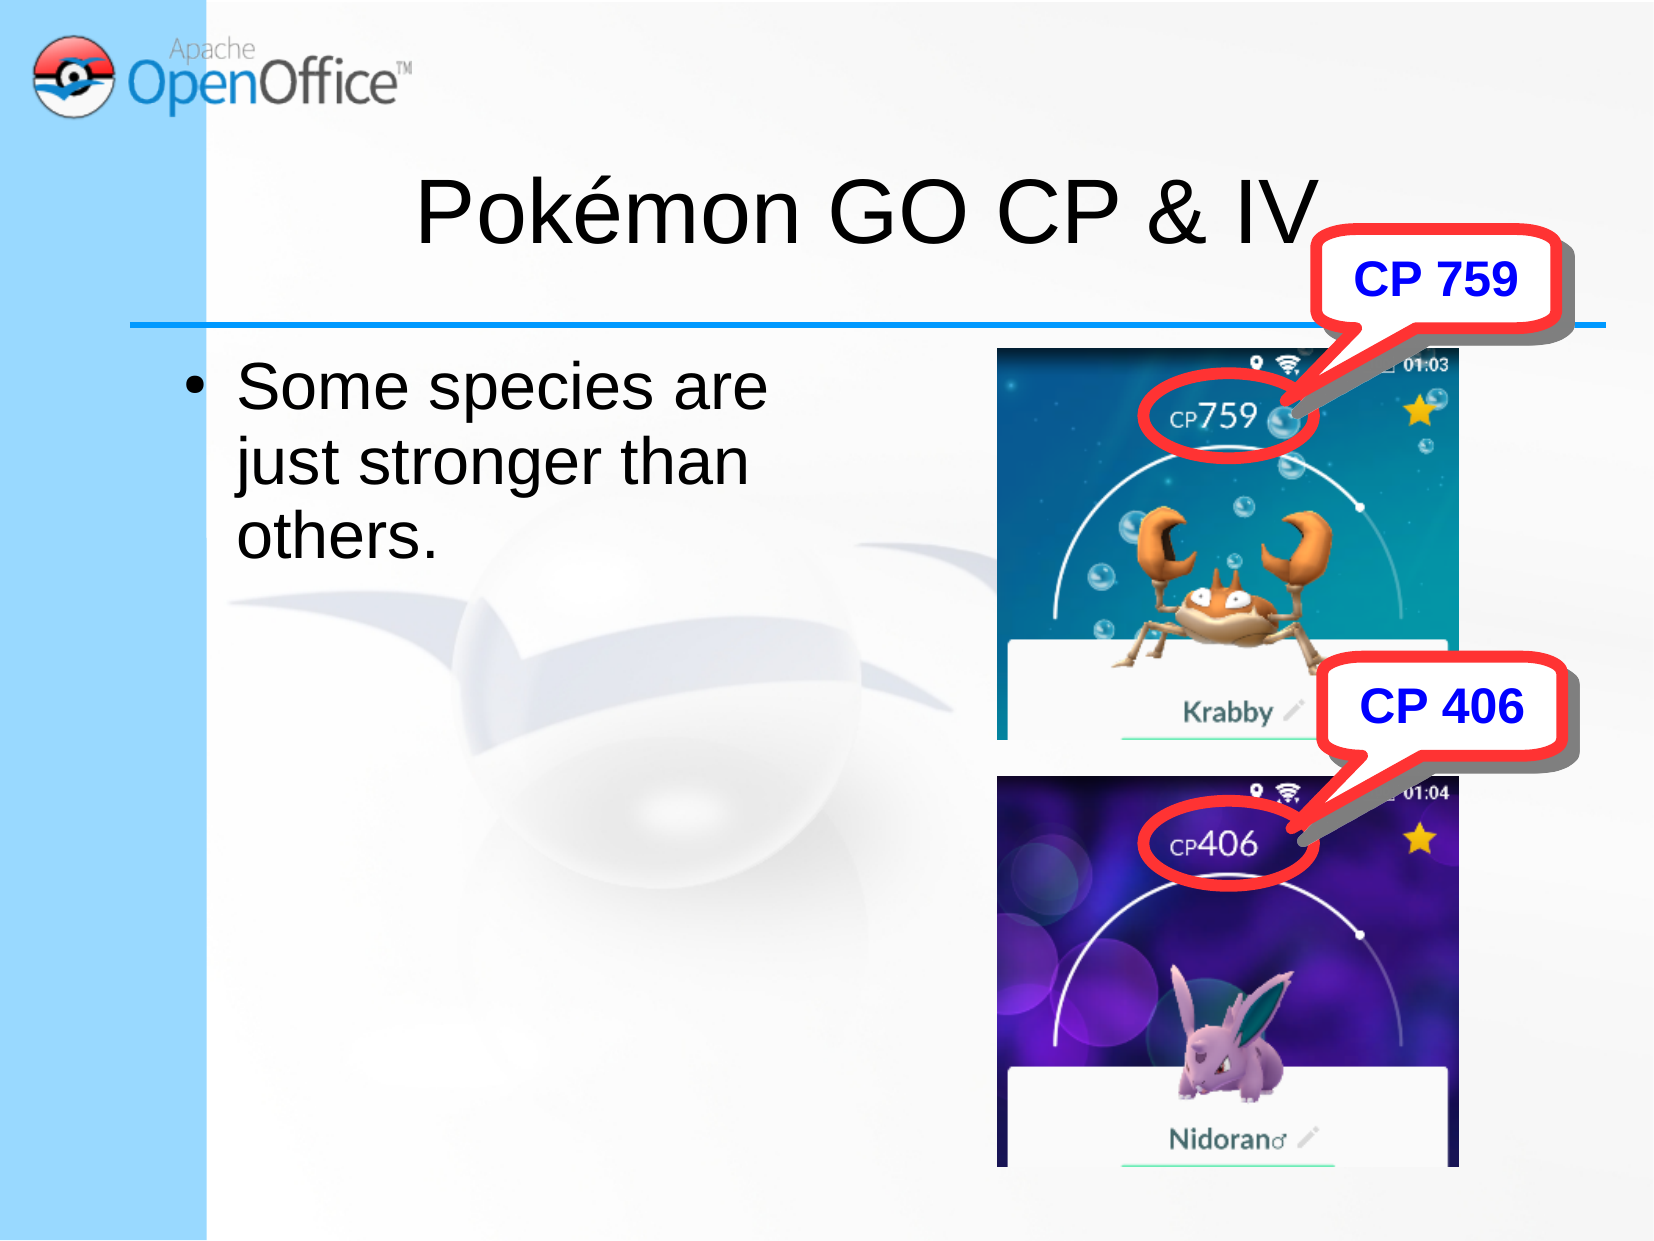

# Pokémon GO CP & IV
CP 759
Some species are just stronger than others.
CP 406